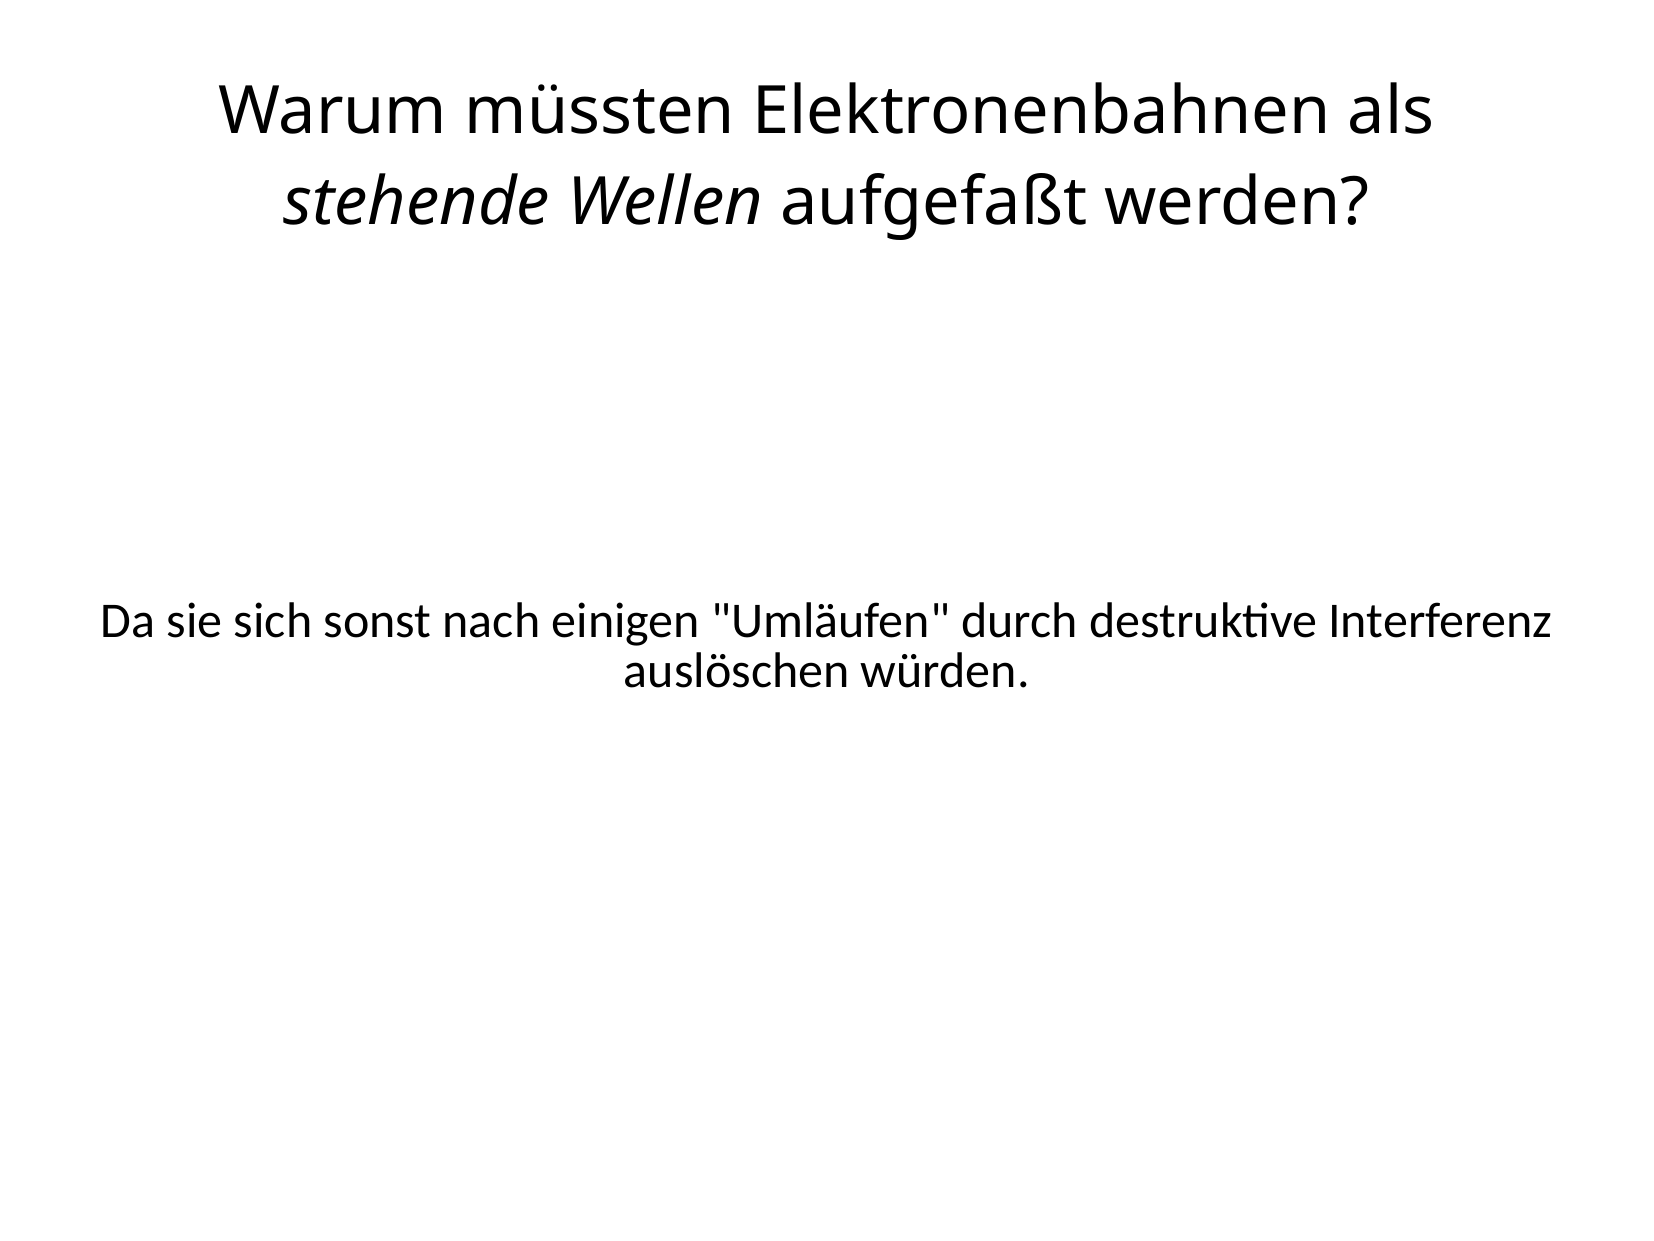

# Warum müssten Elektronenbahnen als stehende Wellen aufgefaßt werden?
Da sie sich sonst nach einigen "Umläufen" durch destruktive Interferenz auslöschen würden.